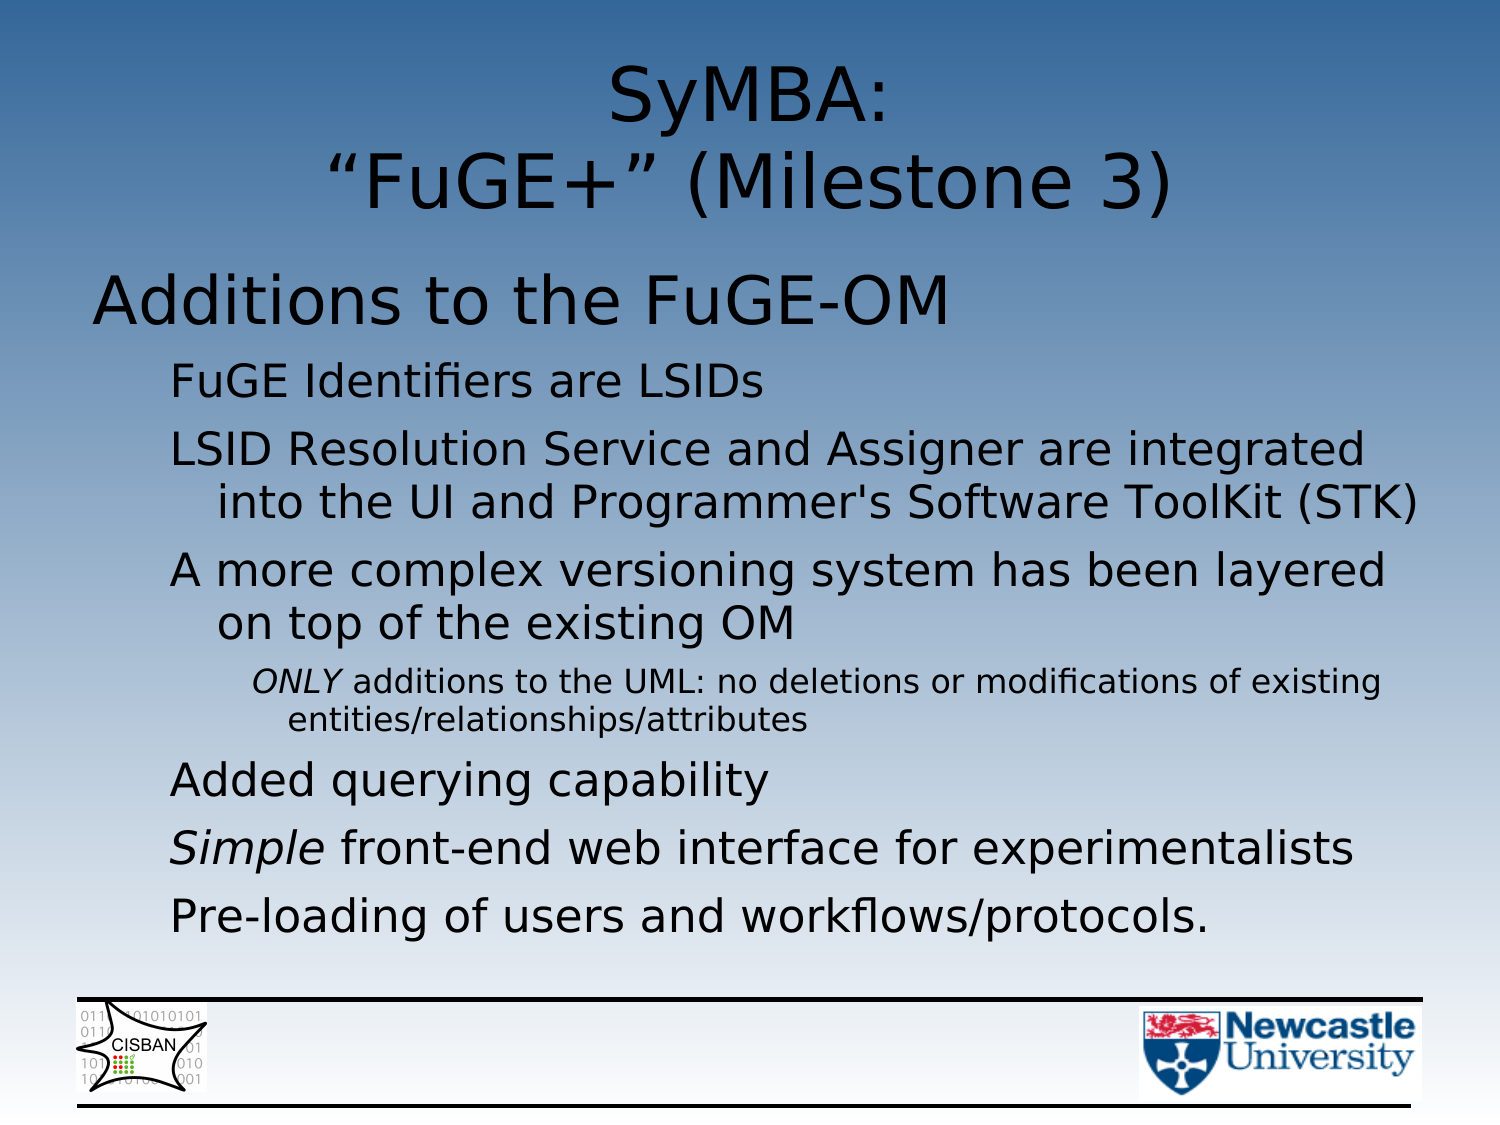

# SyMBA: “FuGE+” (Milestone 3)
Additions to the FuGE-OM
FuGE Identifiers are LSIDs
LSID Resolution Service and Assigner are integrated into the UI and Programmer's Software ToolKit (STK)
A more complex versioning system has been layered on top of the existing OM
ONLY additions to the UML: no deletions or modifications of existing entities/relationships/attributes
Added querying capability
Simple front-end web interface for experimentalists
Pre-loading of users and workflows/protocols.